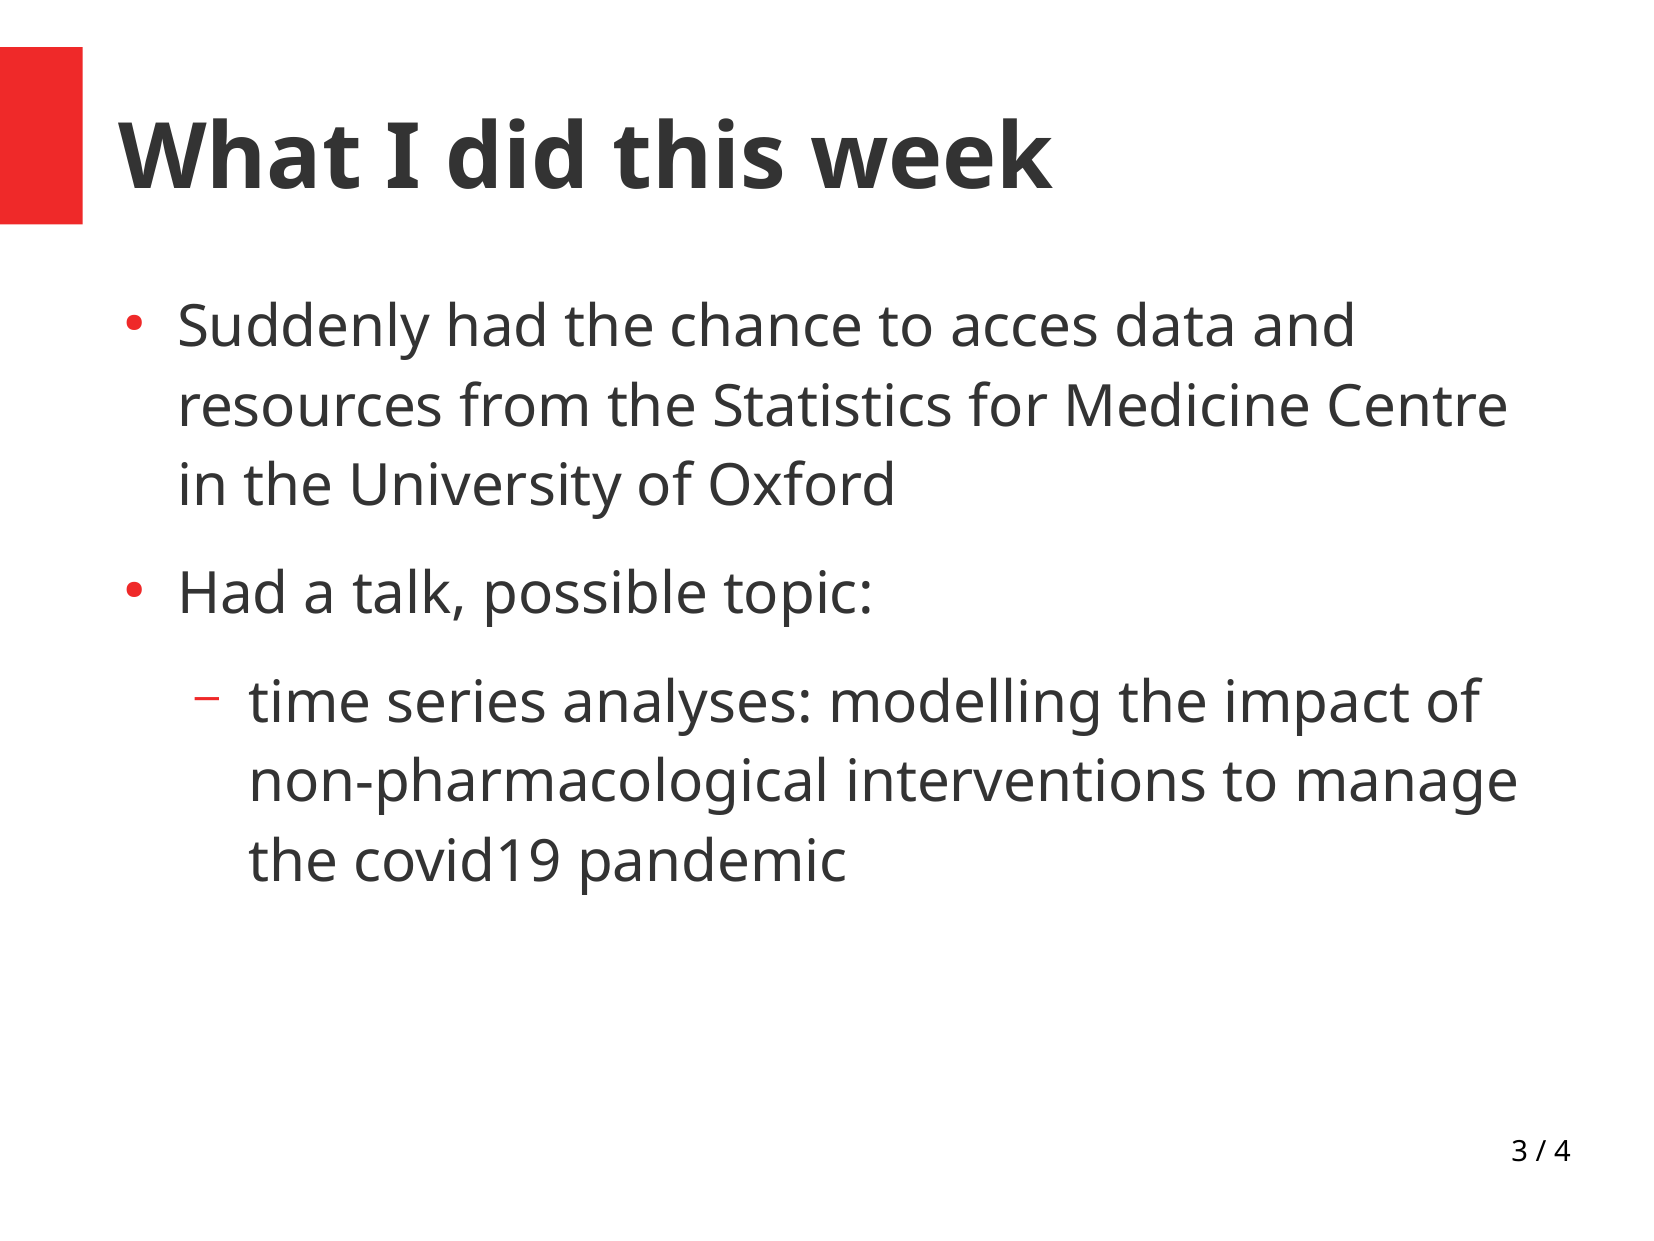

# What I did this week
Suddenly had the chance to acces data and resources from the Statistics for Medicine Centre in the University of Oxford
Had a talk, possible topic:
time series analyses: modelling the impact of non-pharmacological interventions to manage the covid19 pandemic
3